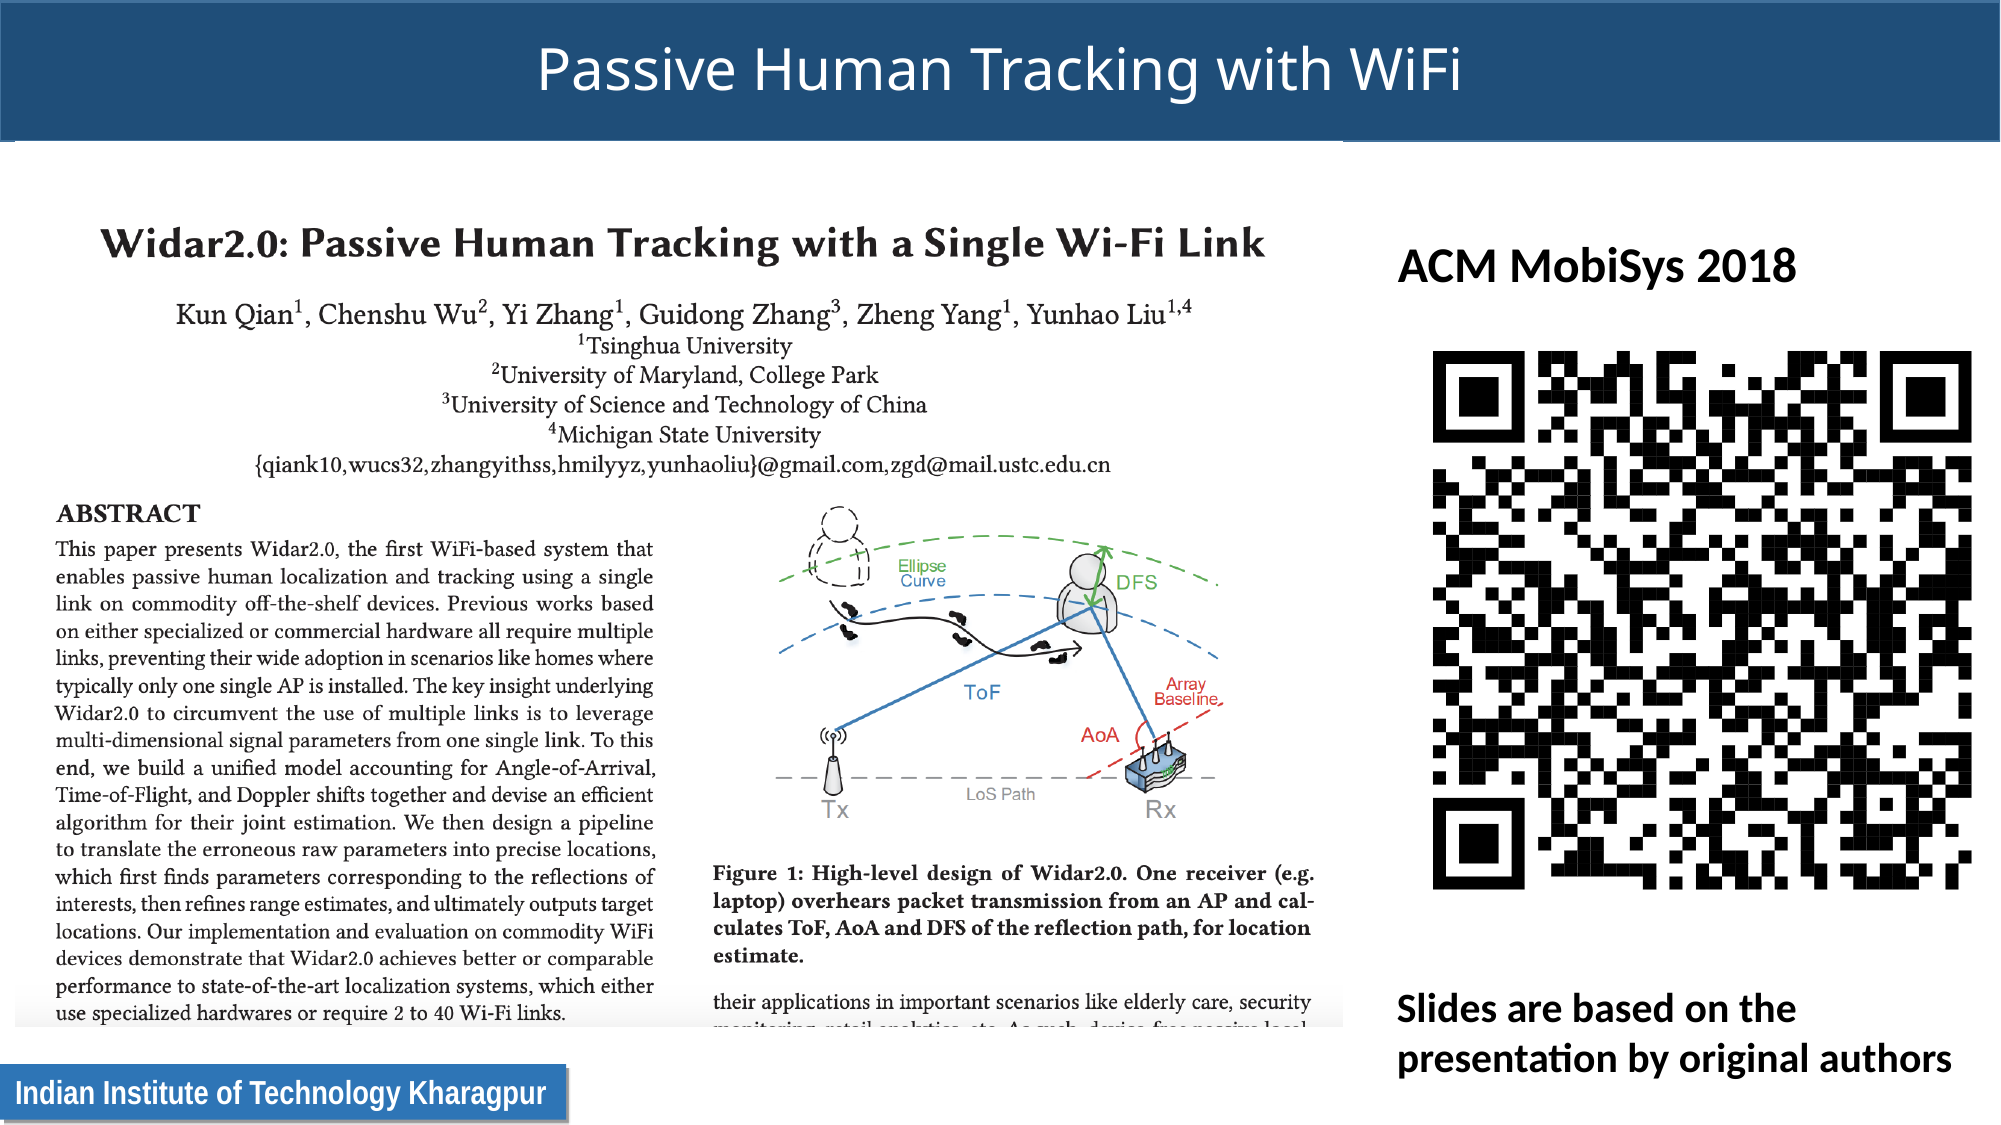

# Passive Human Tracking with WiFi
ACM MobiSys 2018
Slides are based on the presentation by original authors